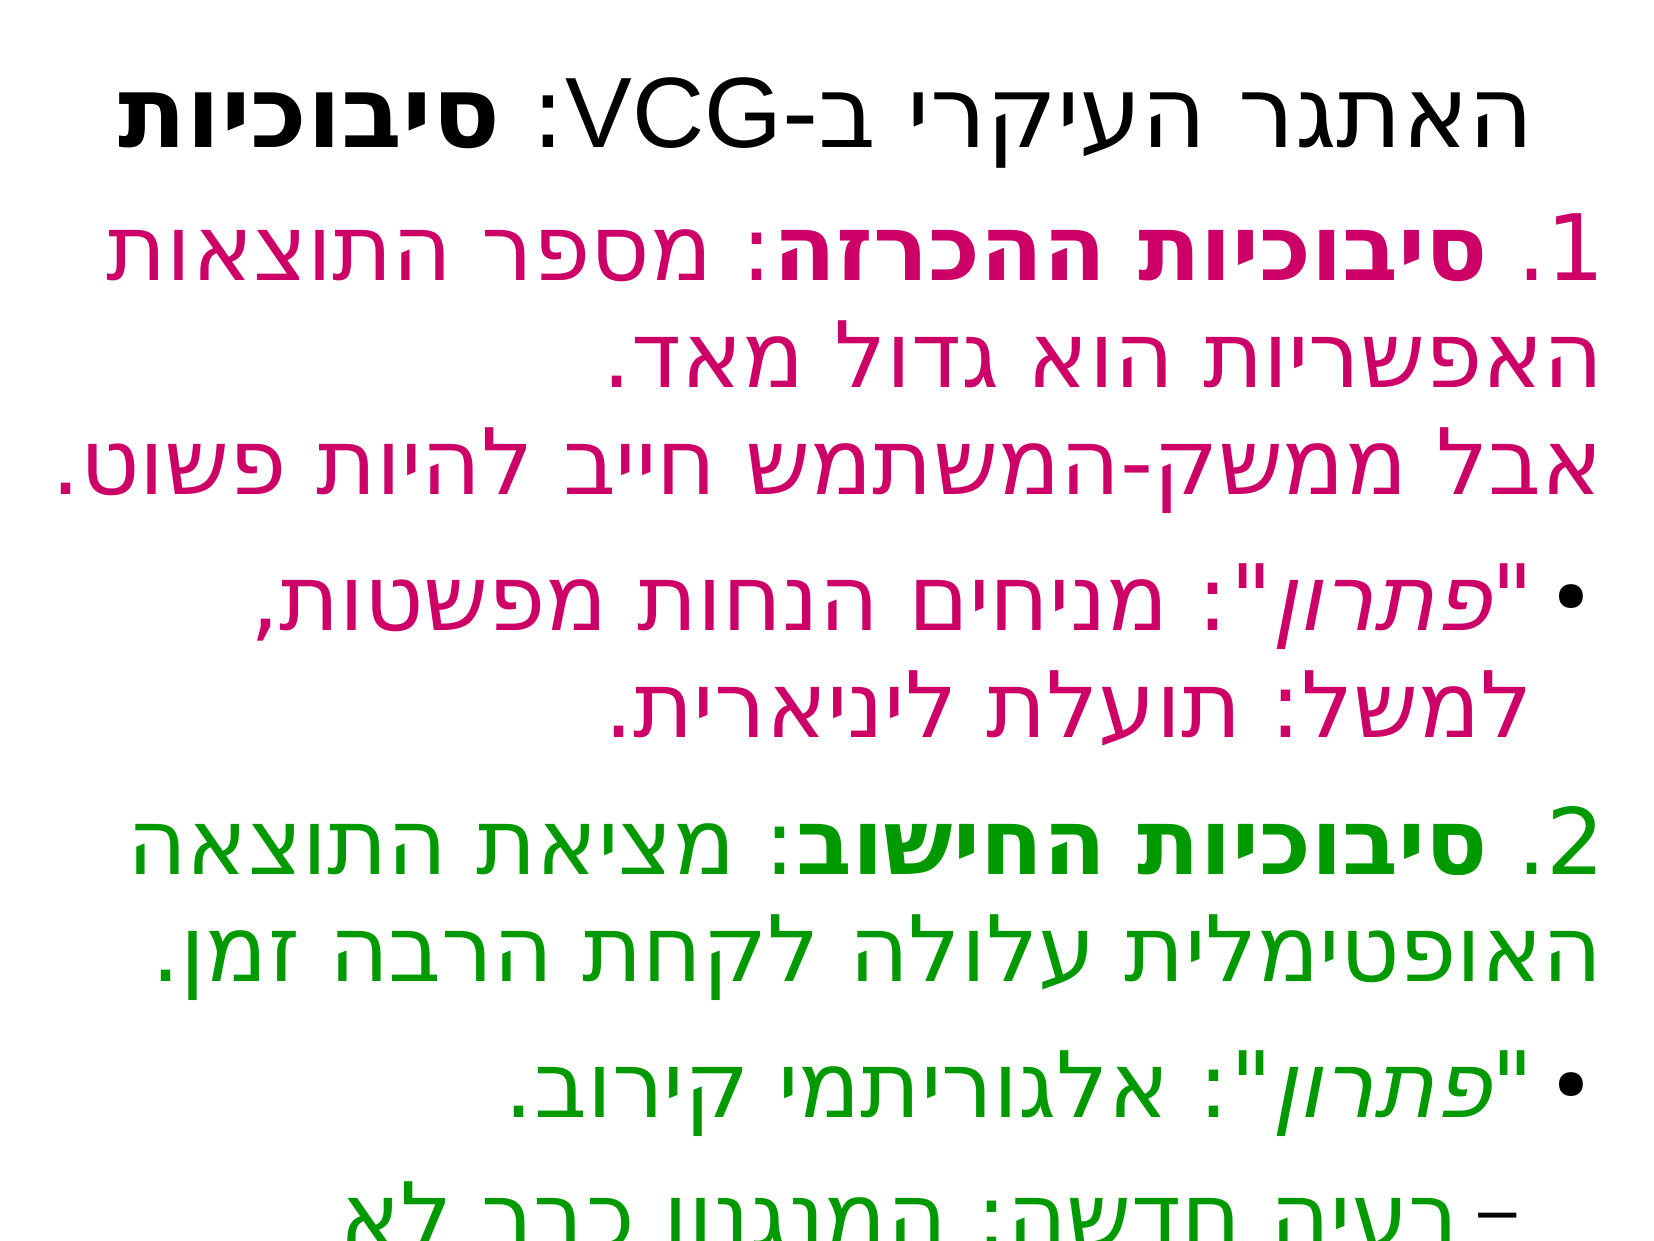

# האתגר העיקרי ב-VCG: סיבוכיות
1. סיבוכיות ההכרזה: מספר התוצאות האפשריות הוא גדול מאד.
אבל ממשק-המשתמש חייב להיות פשוט.
"פתרון": מניחים הנחות מפשטות, למשל: תועלת ליניארית.
2. סיבוכיות החישוב: מציאת התוצאה האופטימלית עלולה לקחת הרבה זמן.
"פתרון": אלגוריתמי קירוב.
בעיה חדשה: המנגנון כבר לא אמיתי...